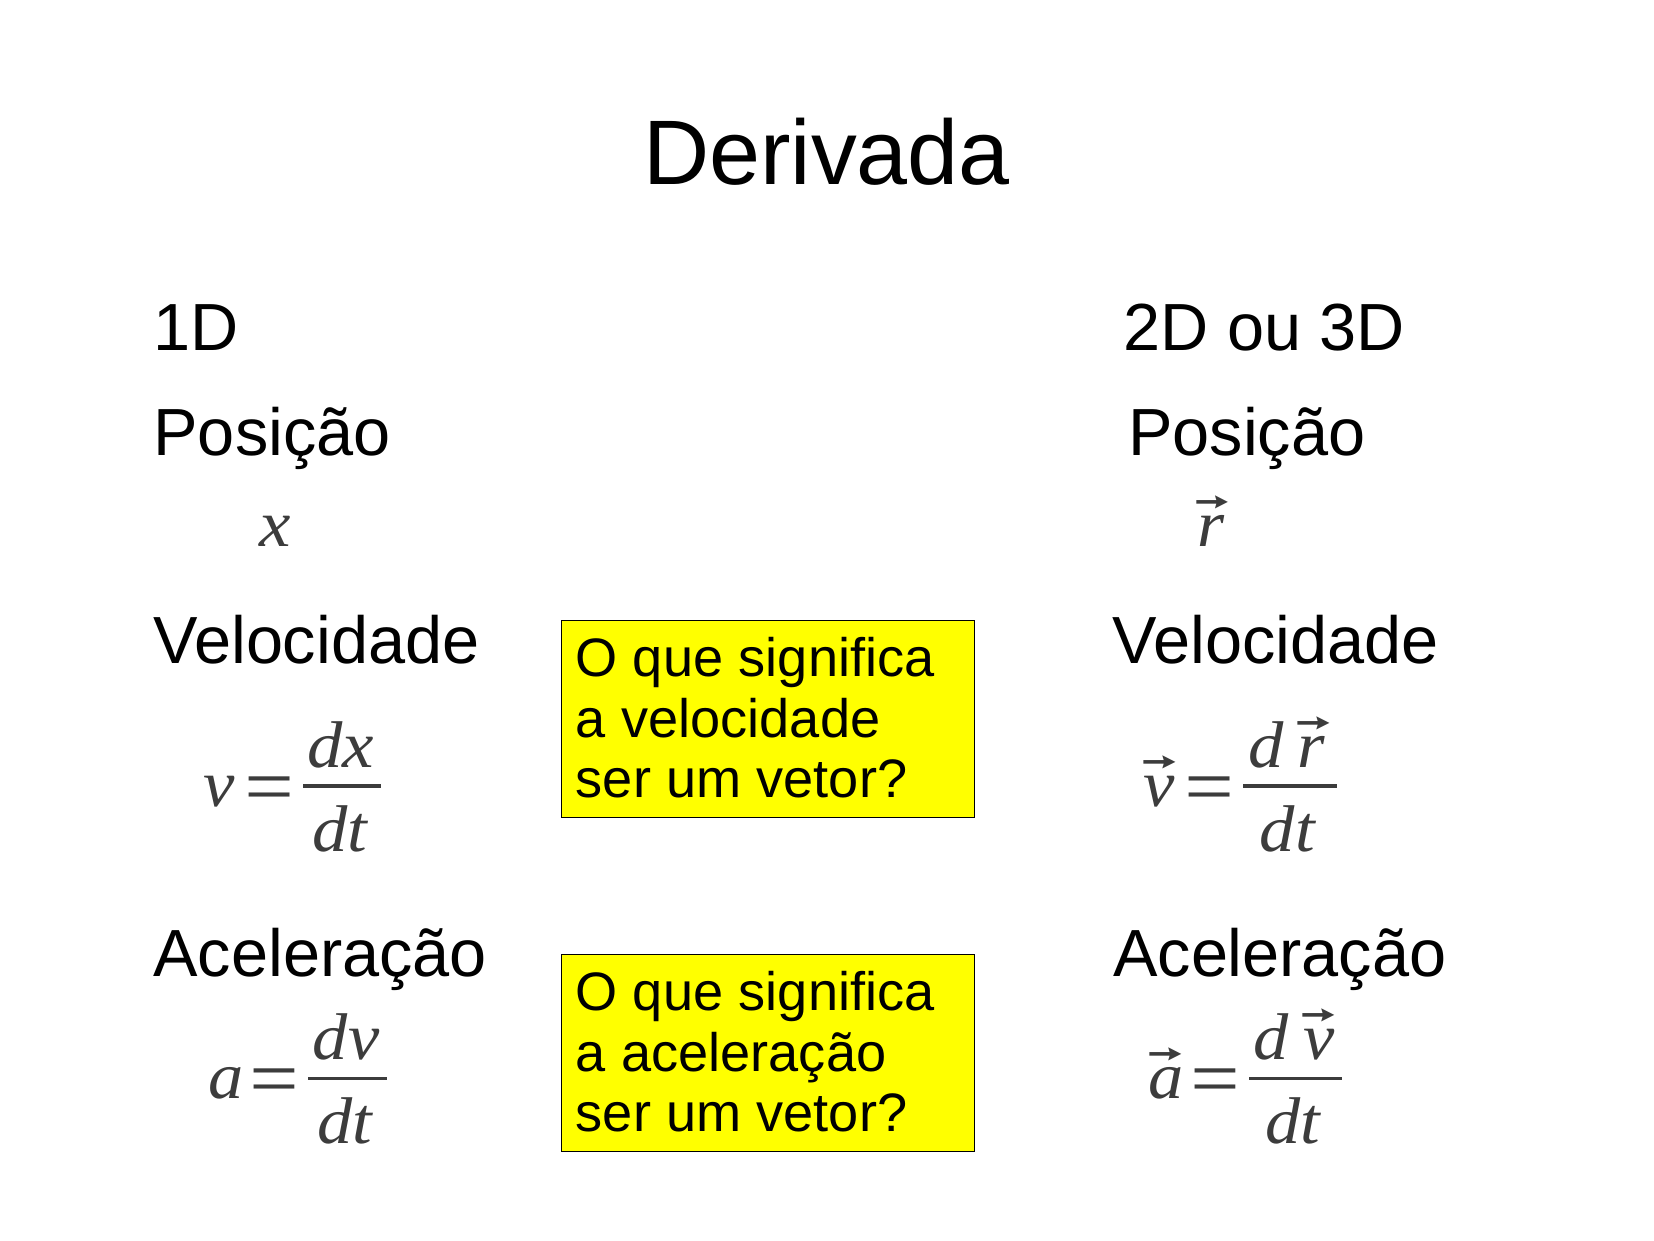

# Derivada
1D 2D ou 3D
Posição Posição
Velocidade	 Velocidade
Aceleração 							Aceleração
O que significa a velocidade ser um vetor?
O que significa a aceleração ser um vetor?